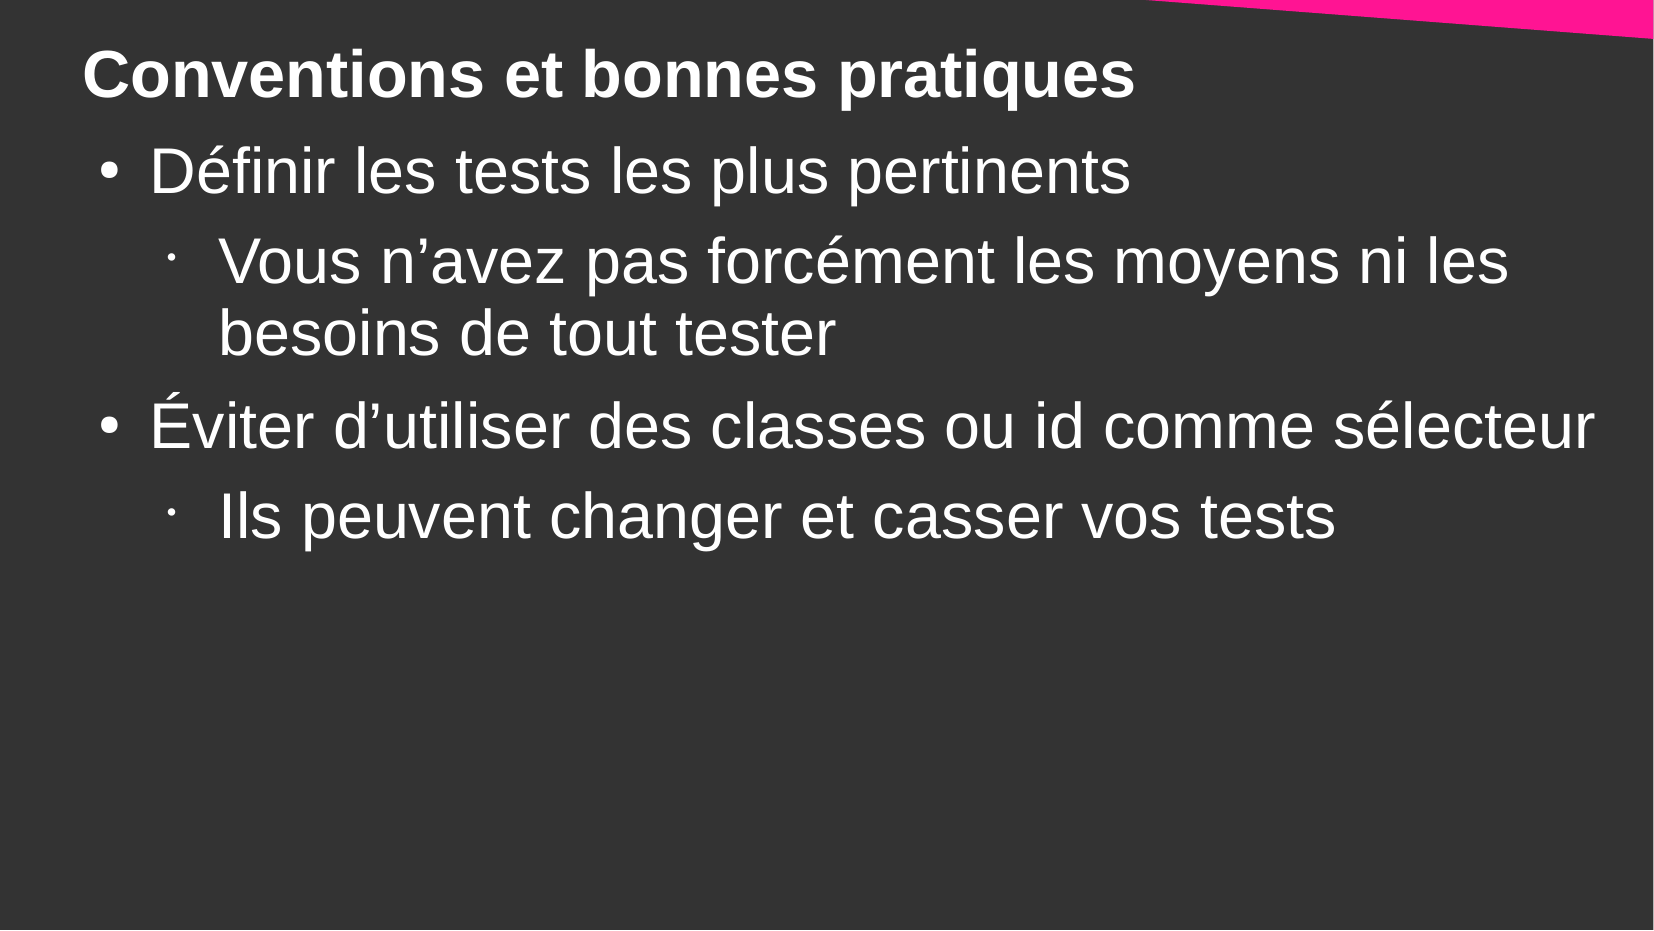

# Conventions et bonnes pratiques
Définir les tests les plus pertinents
Vous n’avez pas forcément les moyens ni les besoins de tout tester
Éviter d’utiliser des classes ou id comme sélecteur
Ils peuvent changer et casser vos tests